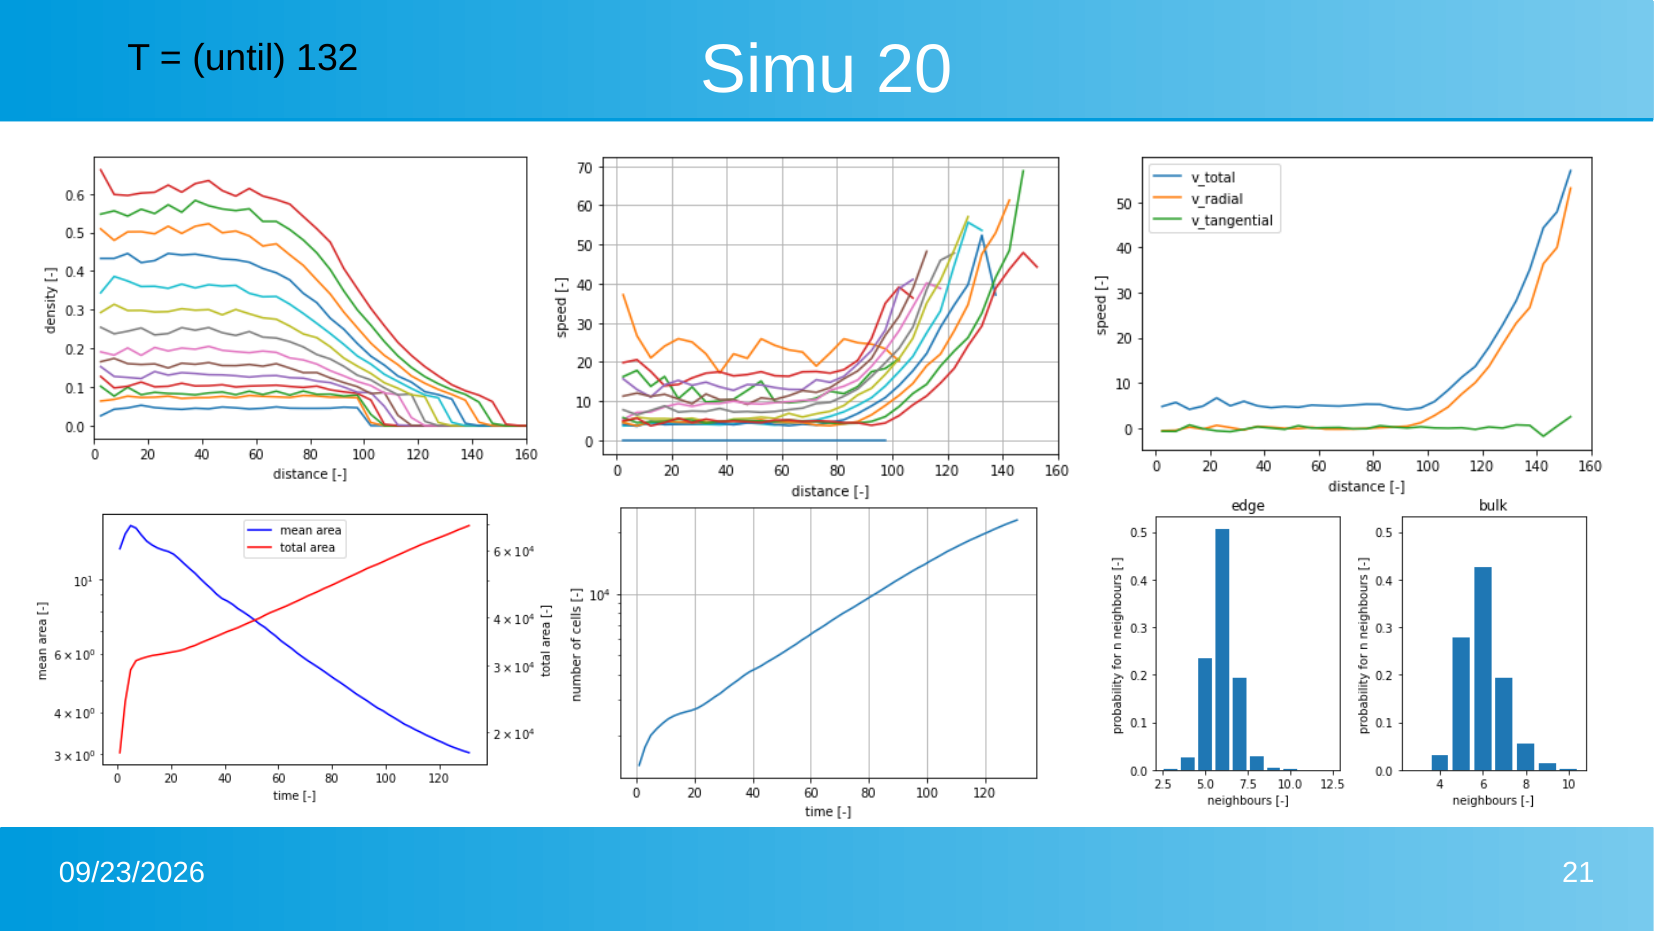

# Simu 20
T = (until) 132
21